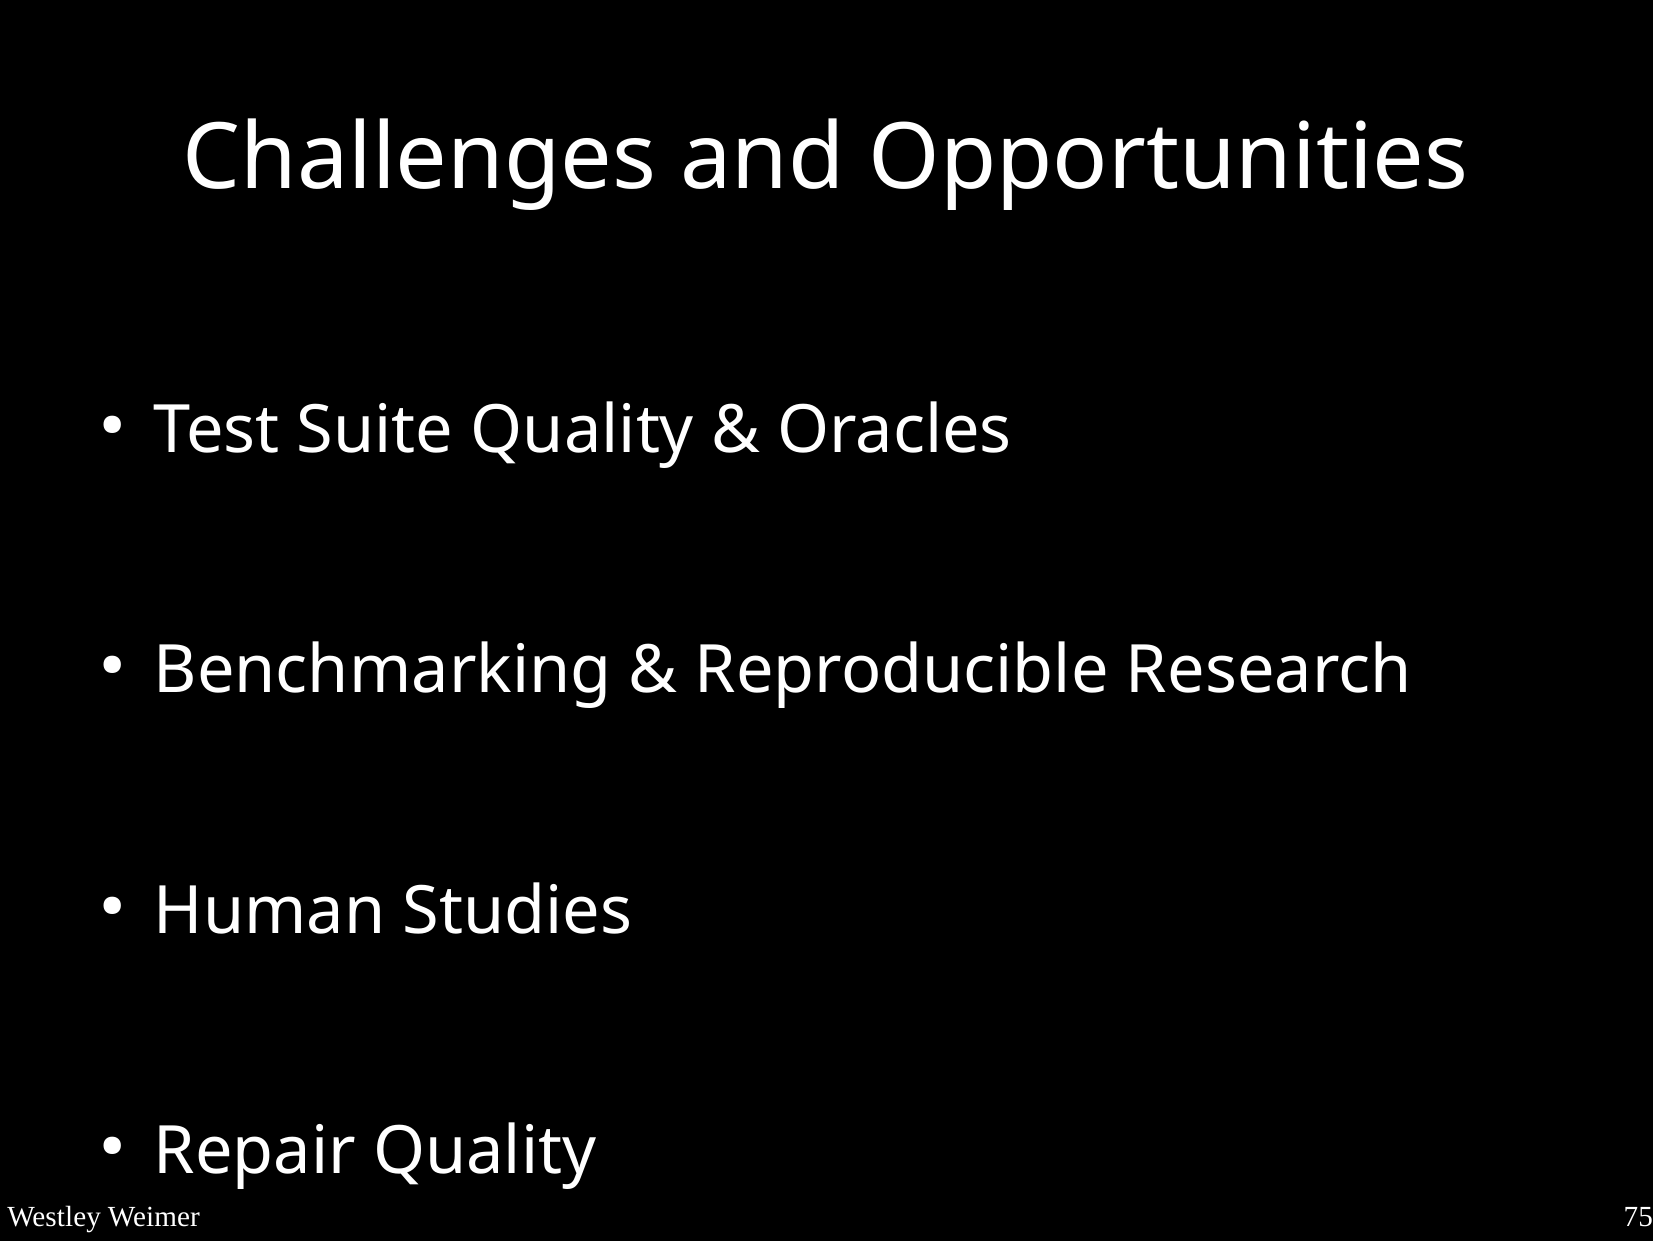

# Challenges and Opportunities
Test Suite Quality & Oracles
Benchmarking & Reproducible Research
Human Studies
Repair Quality
75